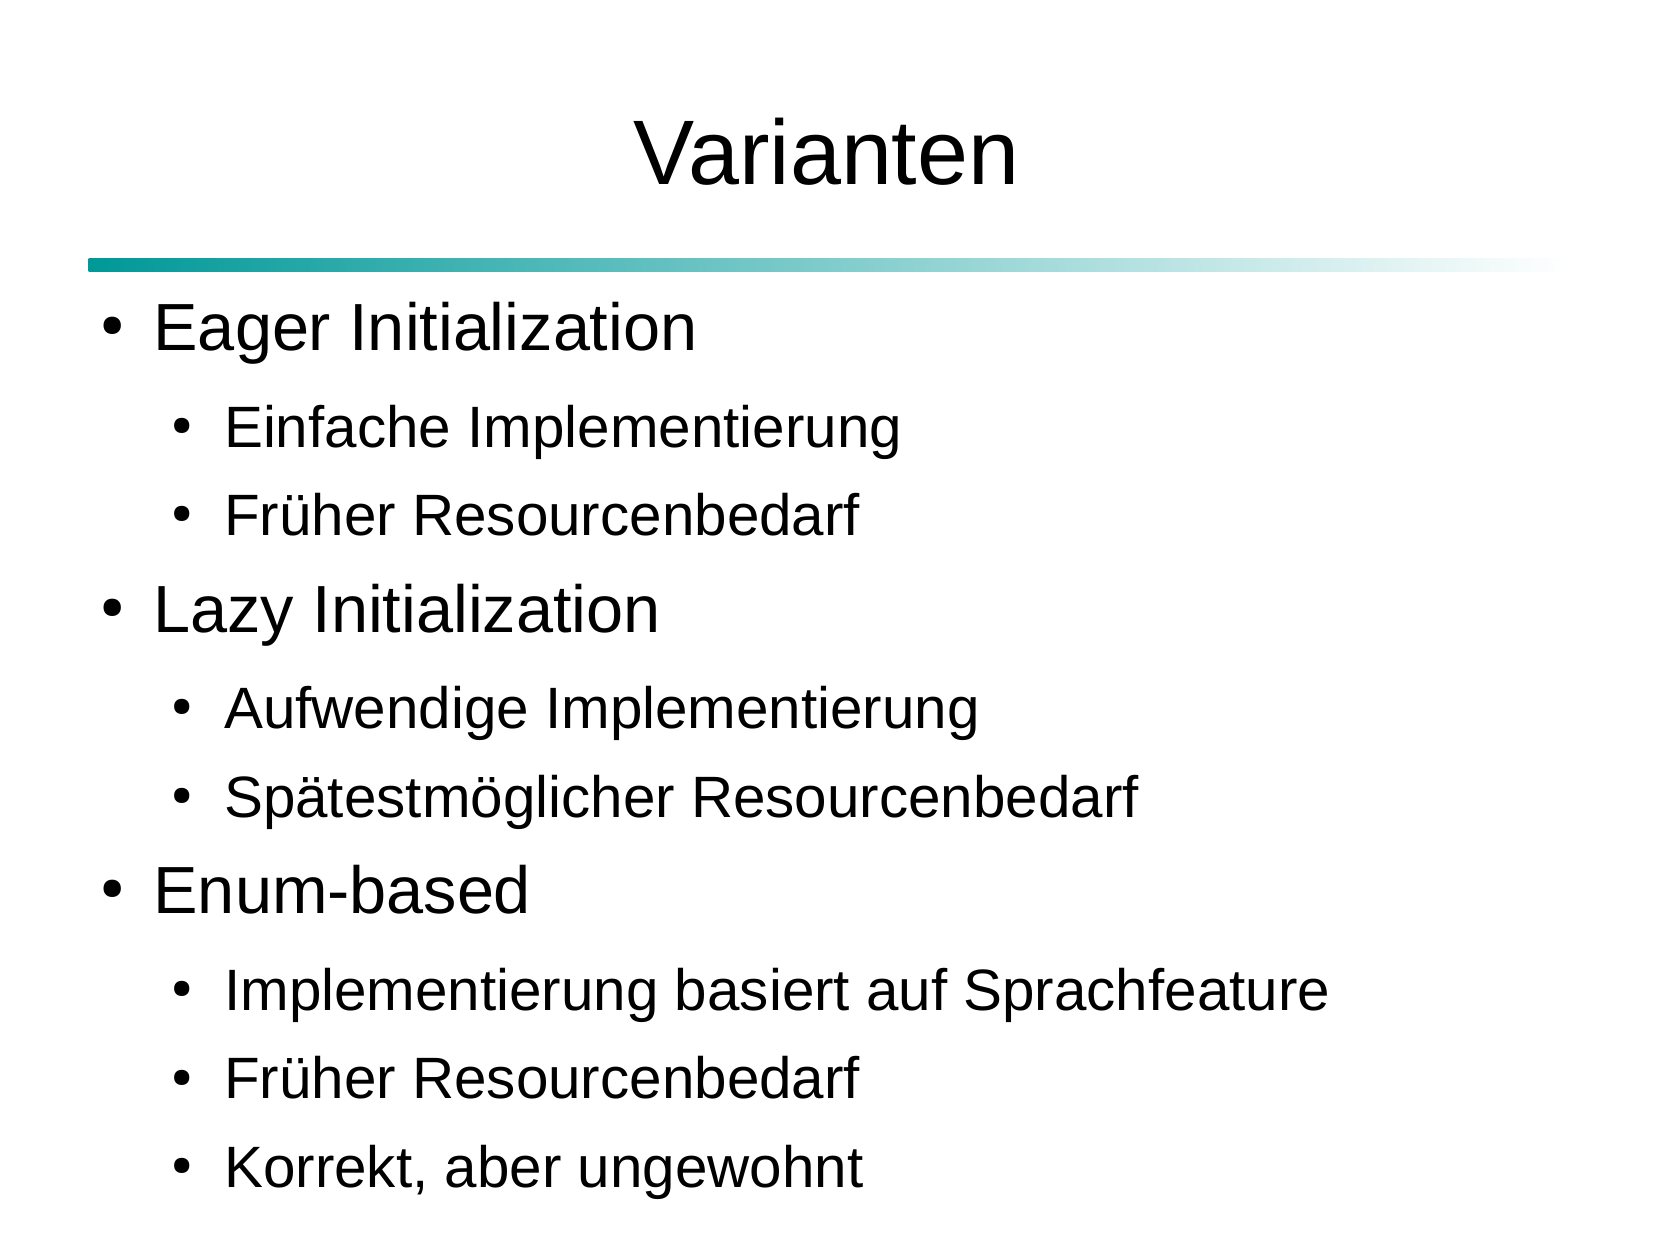

# Varianten
Eager Initialization
Einfache Implementierung
Früher Resourcenbedarf
Lazy Initialization
Aufwendige Implementierung
Spätestmöglicher Resourcenbedarf
Enum-based
Implementierung basiert auf Sprachfeature
Früher Resourcenbedarf
Korrekt, aber ungewohnt